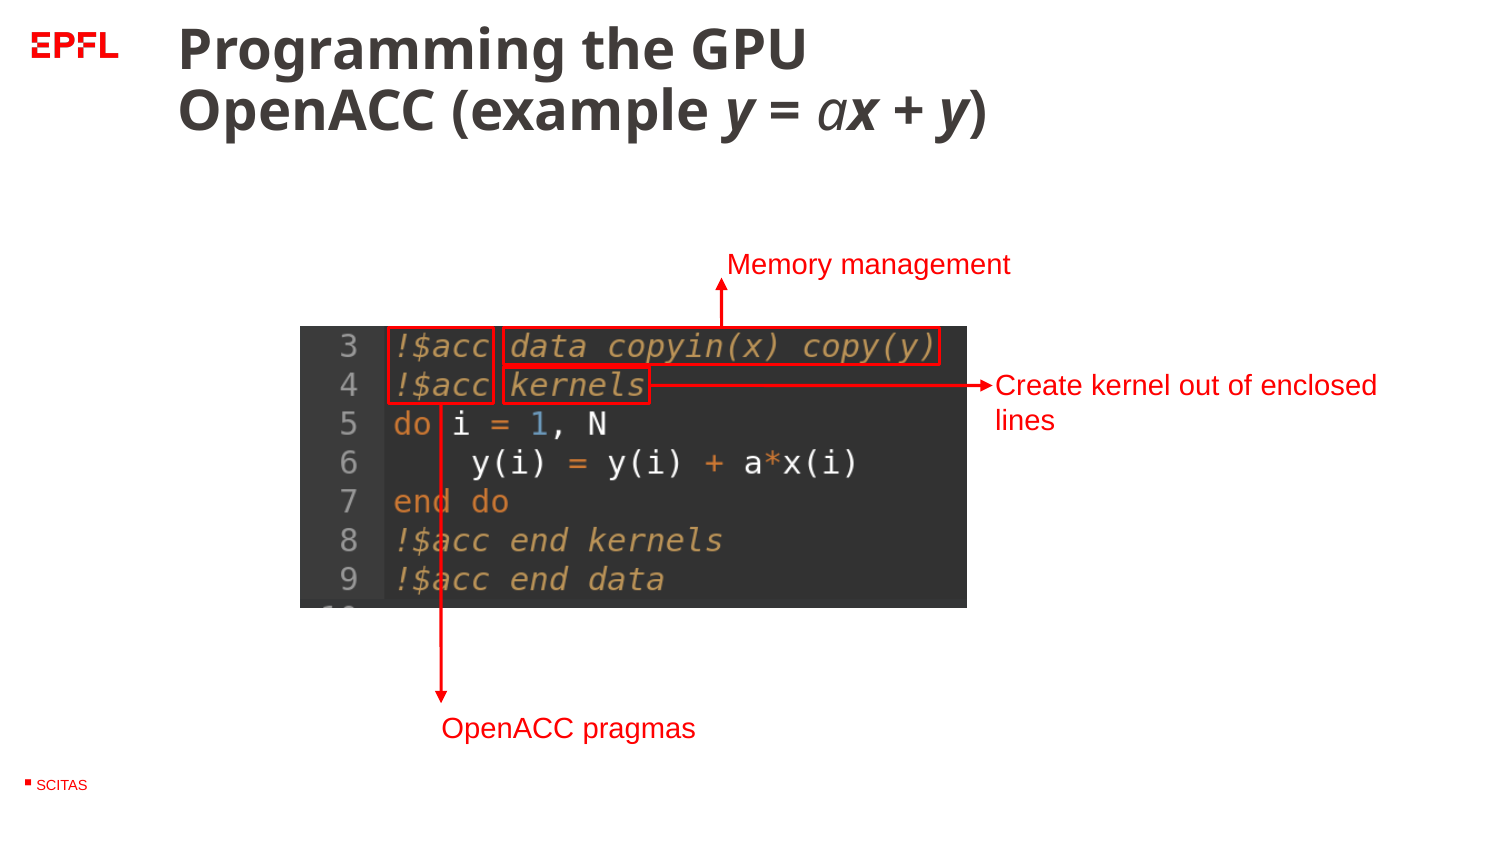

Programming the GPU
OpenACC (example y = ax + y)
#
Memory management
OpenACC pragmas
Create kernel out of enclosed
lines